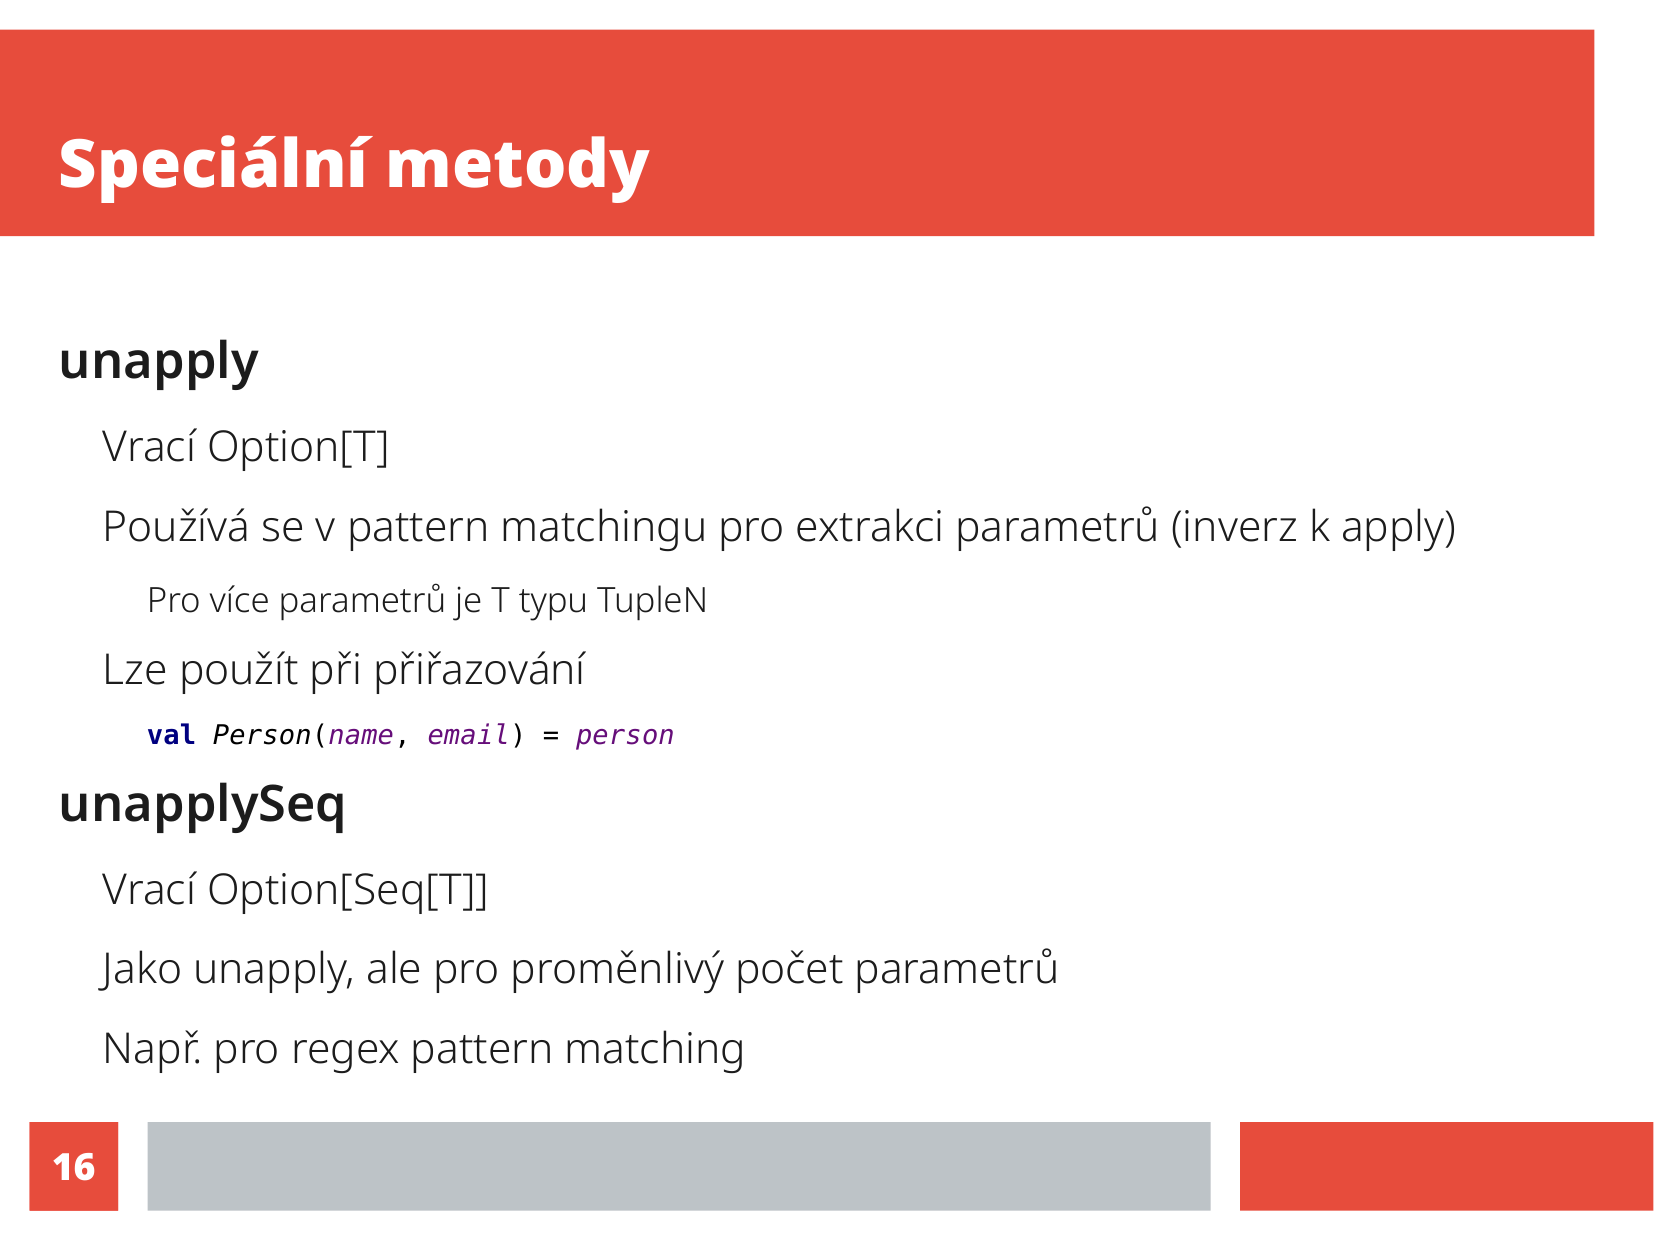

# Speciální metody
unapply
Vrací Option[T]
Používá se v pattern matchingu pro extrakci parametrů (inverz k apply)
Pro více parametrů je T typu TupleN
Lze použít při přiřazování
val Person(name, email) = person
unapplySeq
Vrací Option[Seq[T]]
Jako unapply, ale pro proměnlivý počet parametrů
Např. pro regex pattern matching
16